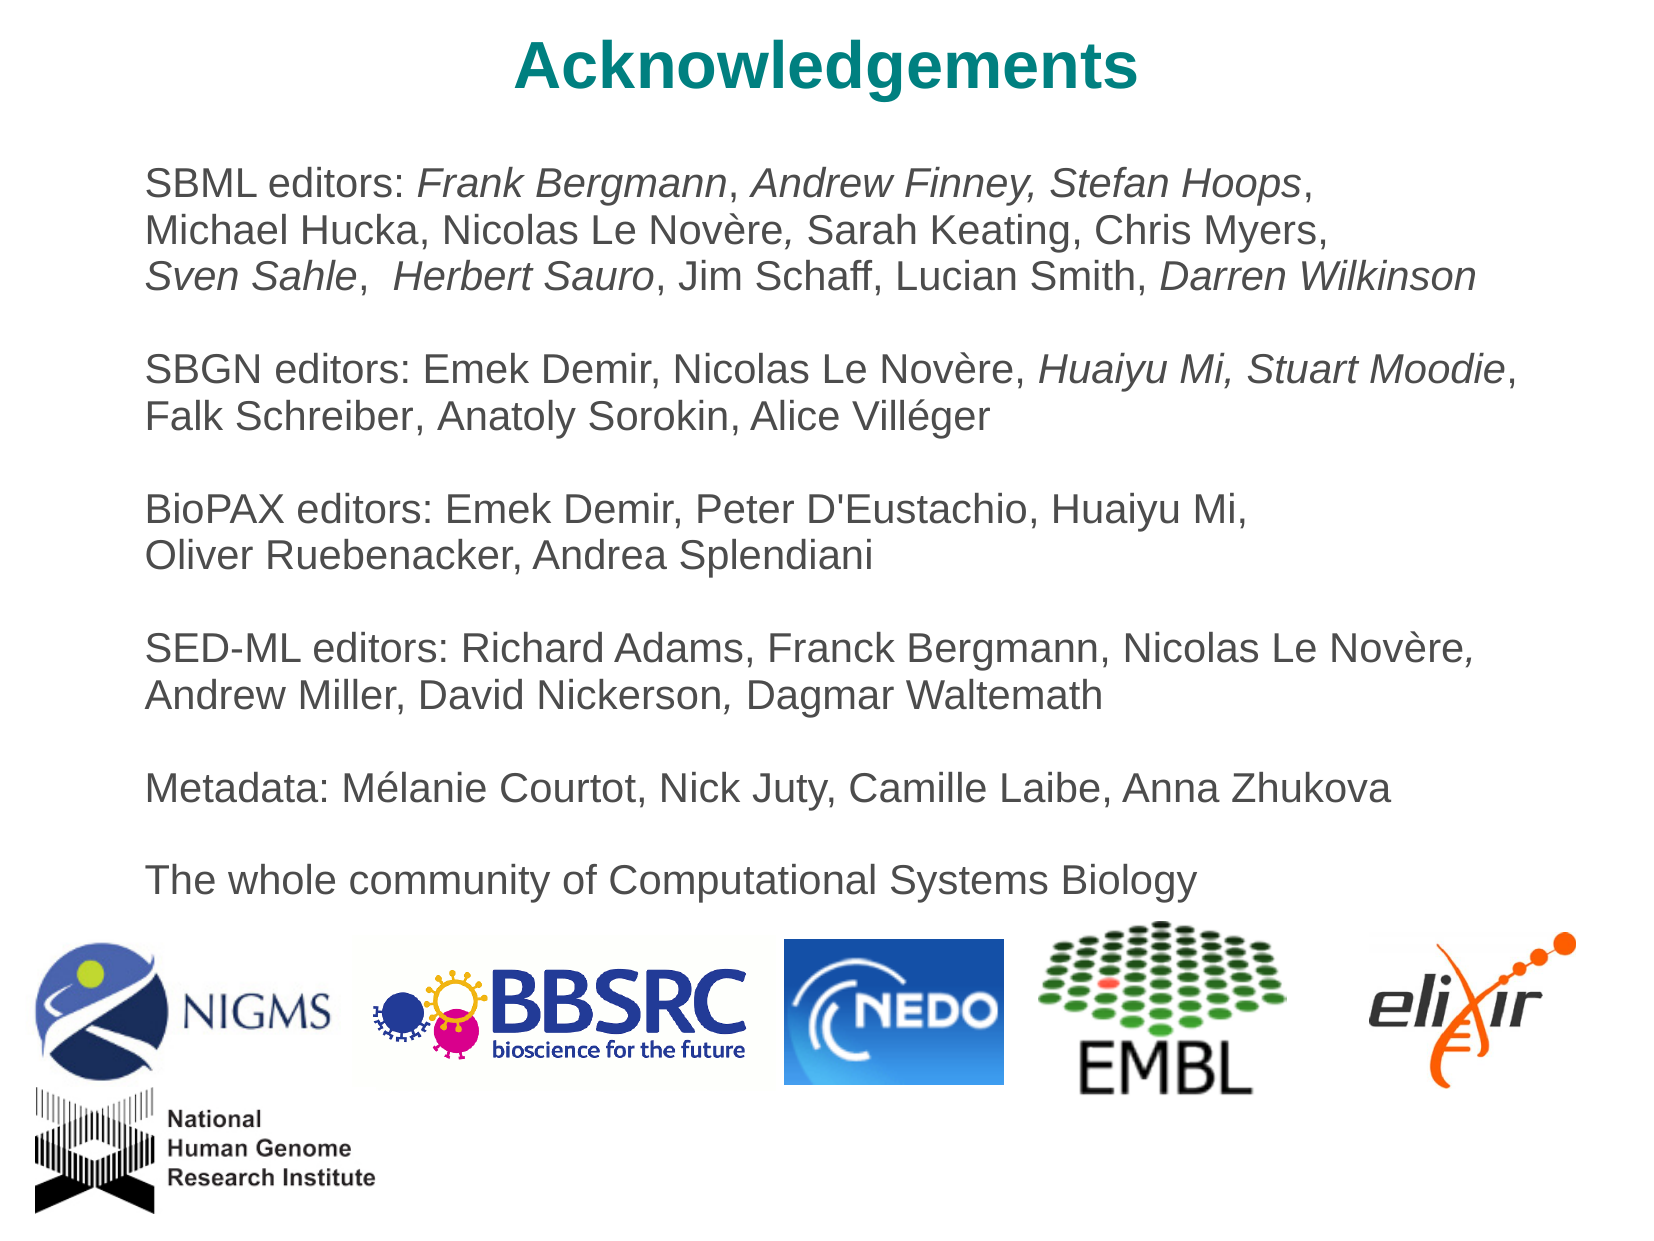

# Acknowledgements
SBML editors: Frank Bergmann, Andrew Finney, Stefan Hoops,
Michael Hucka, Nicolas Le Novère, Sarah Keating, Chris Myers,
Sven Sahle, Herbert Sauro, Jim Schaff, Lucian Smith, Darren Wilkinson
SBGN editors: Emek Demir, Nicolas Le Novère, Huaiyu Mi, Stuart Moodie,
Falk Schreiber, Anatoly Sorokin, Alice Villéger
BioPAX editors: Emek Demir, Peter D'Eustachio, Huaiyu Mi,
Oliver Ruebenacker, Andrea Splendiani
SED-ML editors: Richard Adams, Franck Bergmann, Nicolas Le Novère,
Andrew Miller, David Nickerson, Dagmar Waltemath
Metadata: Mélanie Courtot, Nick Juty, Camille Laibe, Anna Zhukova
The whole community of Computational Systems Biology